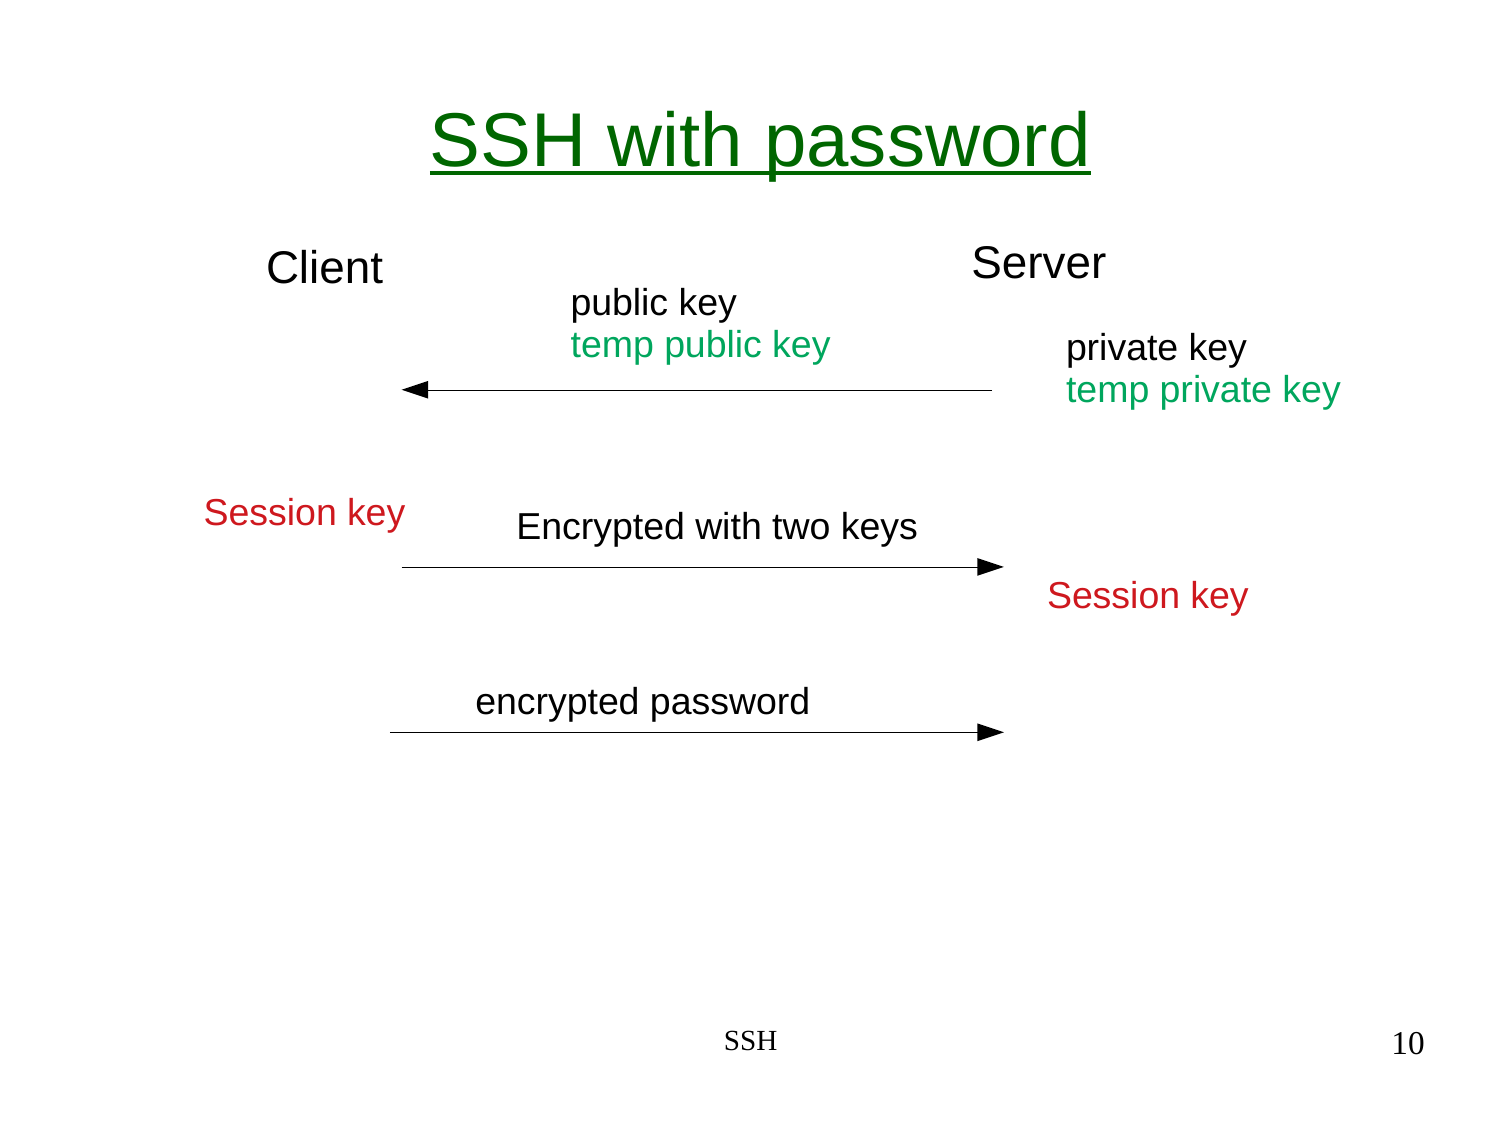

# SSH with password
Server
Client
public key
temp public key
private key
temp private key
Session key
Encrypted with two keys
Session key
encrypted password
SSH
10